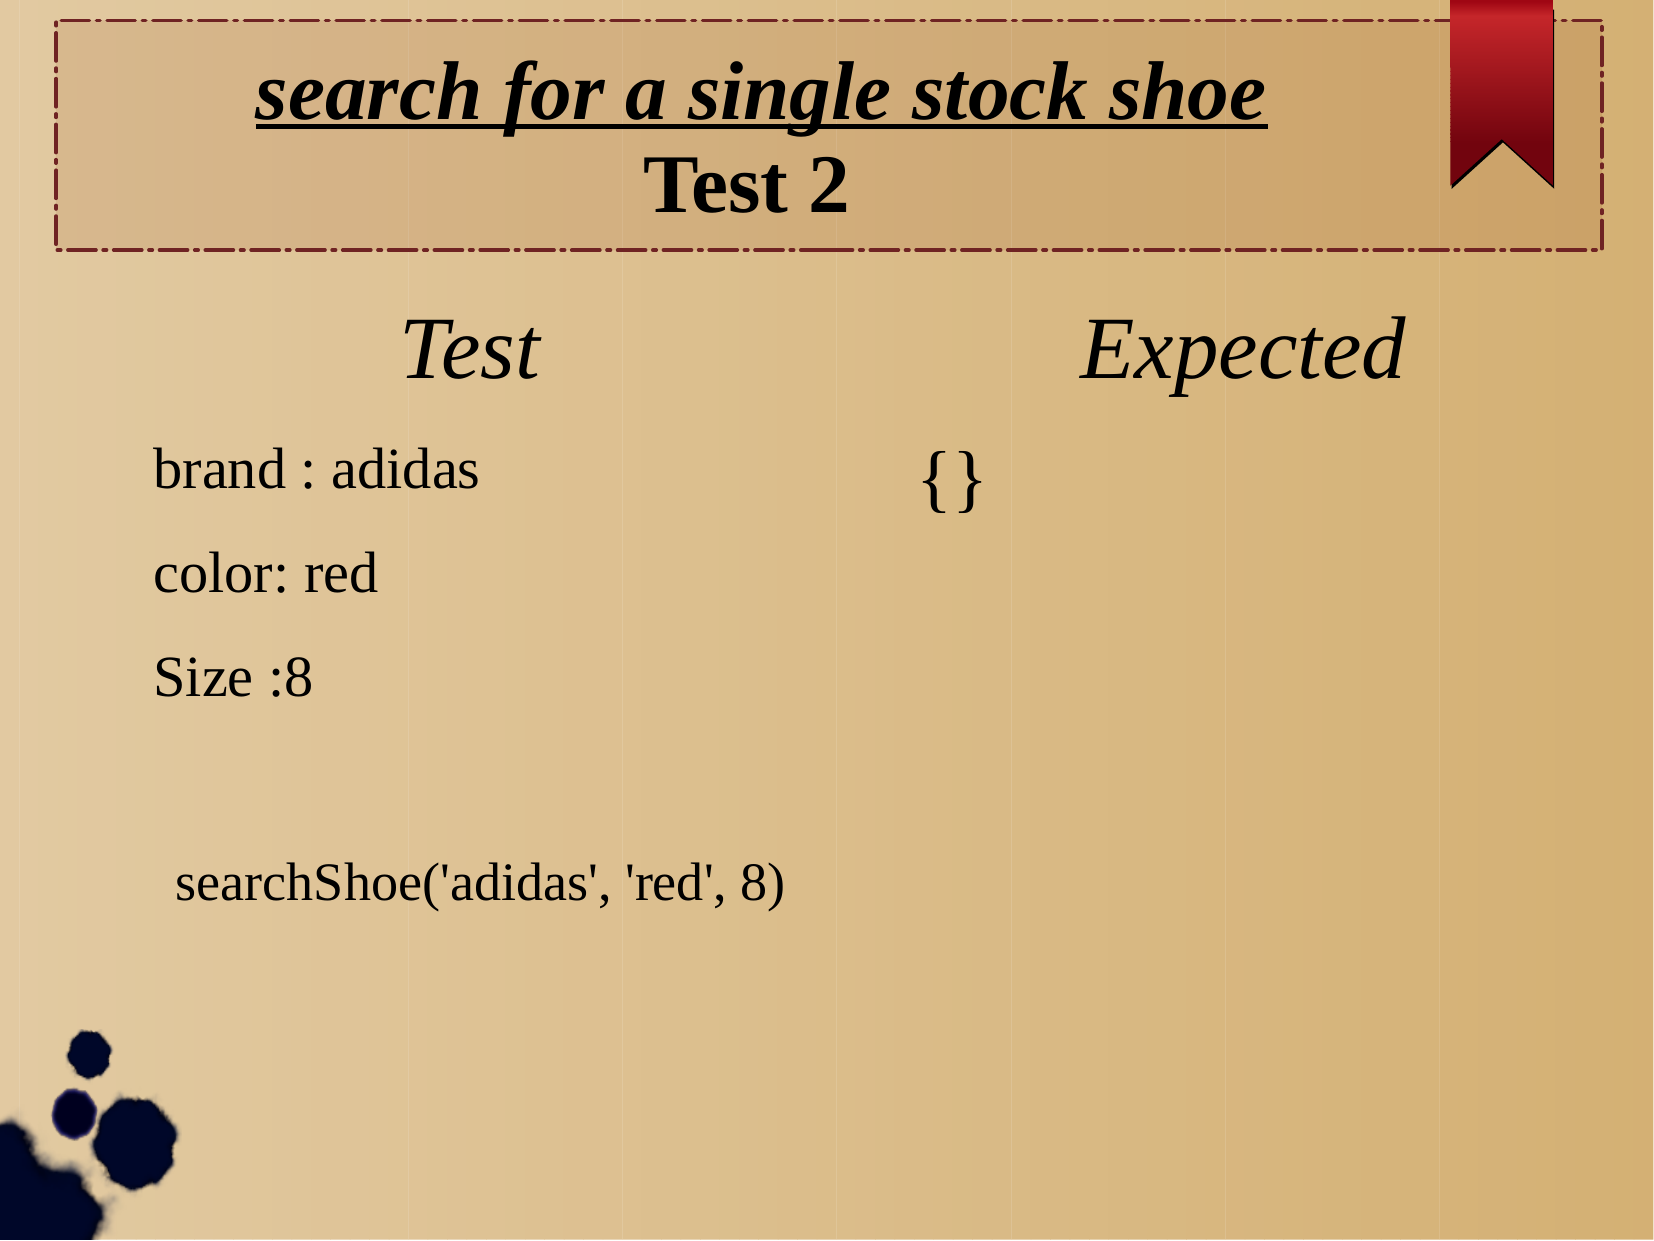

# search for a single stock shoe Test 2
Test
brand : adidas
color: red
Size :8
searchShoe('adidas', 'red', 8)
Expected
{}